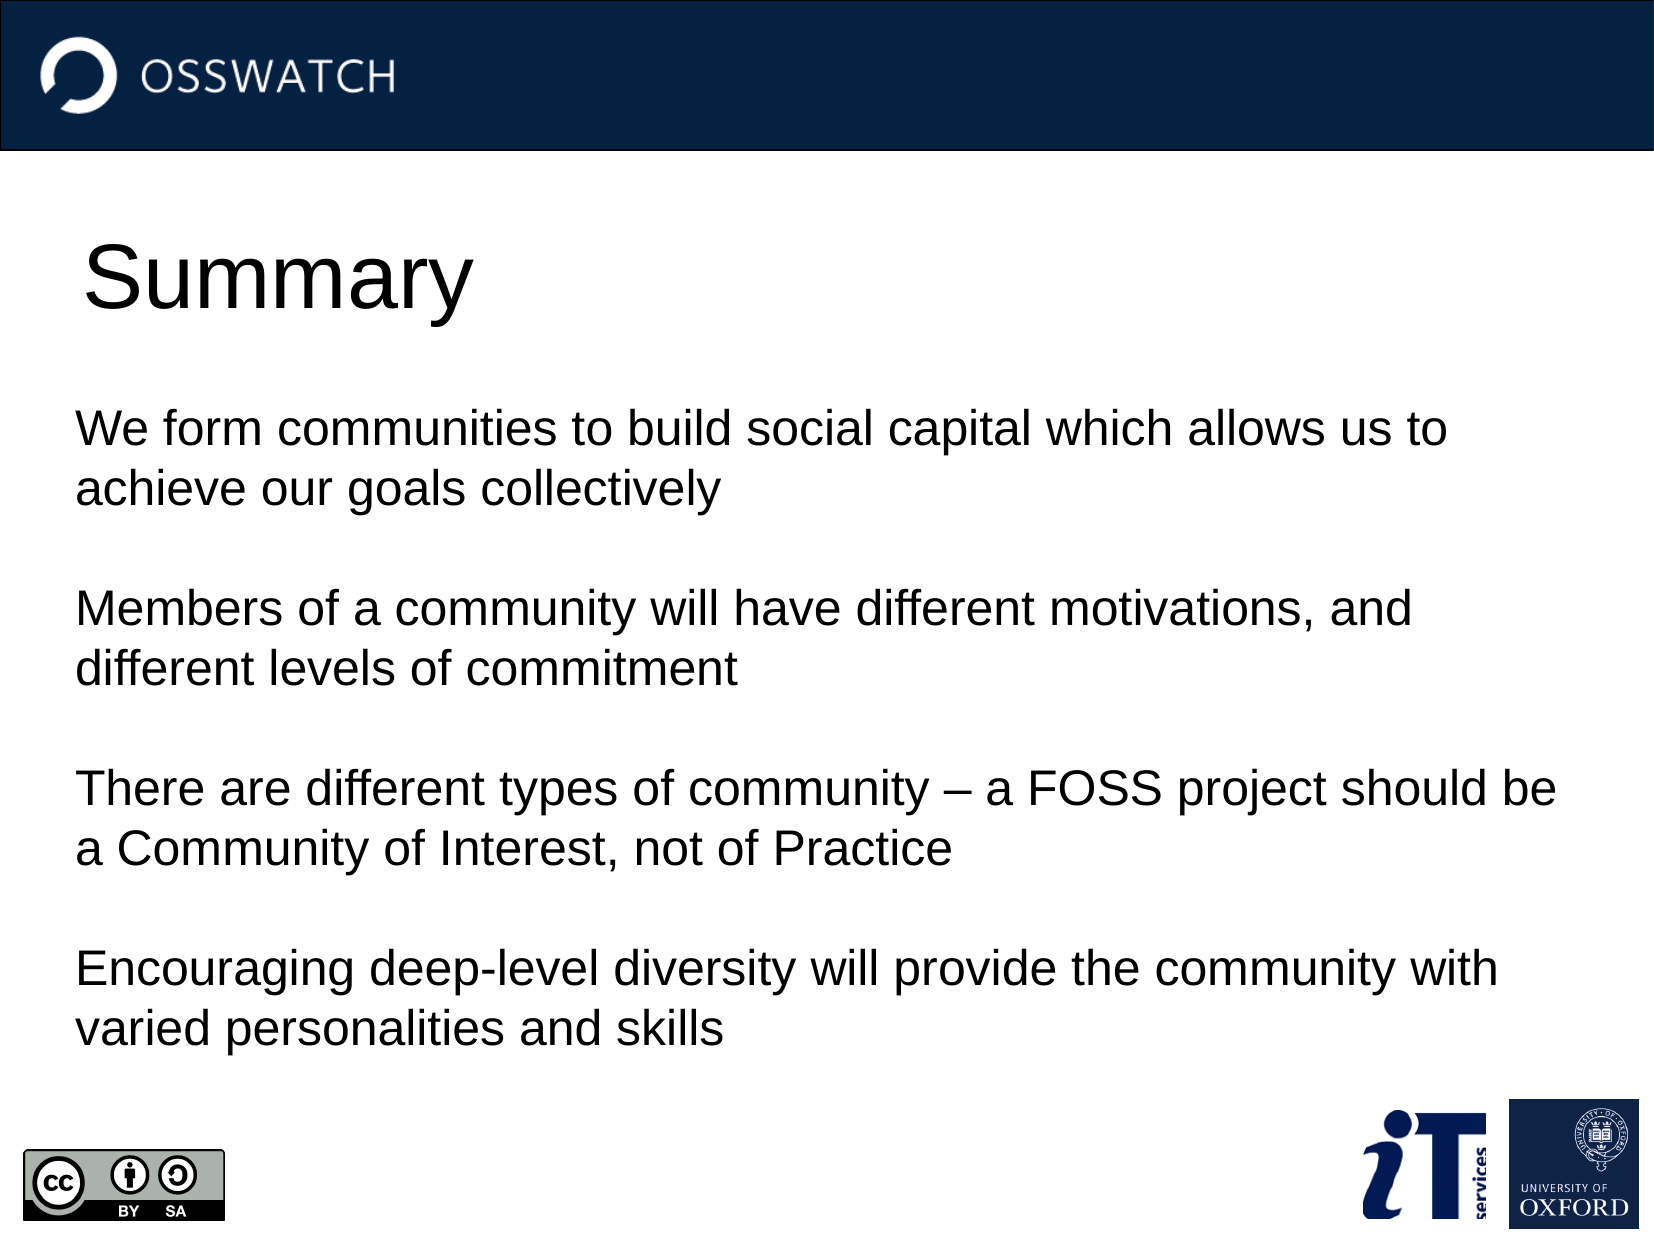

Summary
We form communities to build social capital which allows us to achieve our goals collectively
Members of a community will have different motivations, and different levels of commitment
There are different types of community – a FOSS project should be a Community of Interest, not of Practice
Encouraging deep-level diversity will provide the community with varied personalities and skills